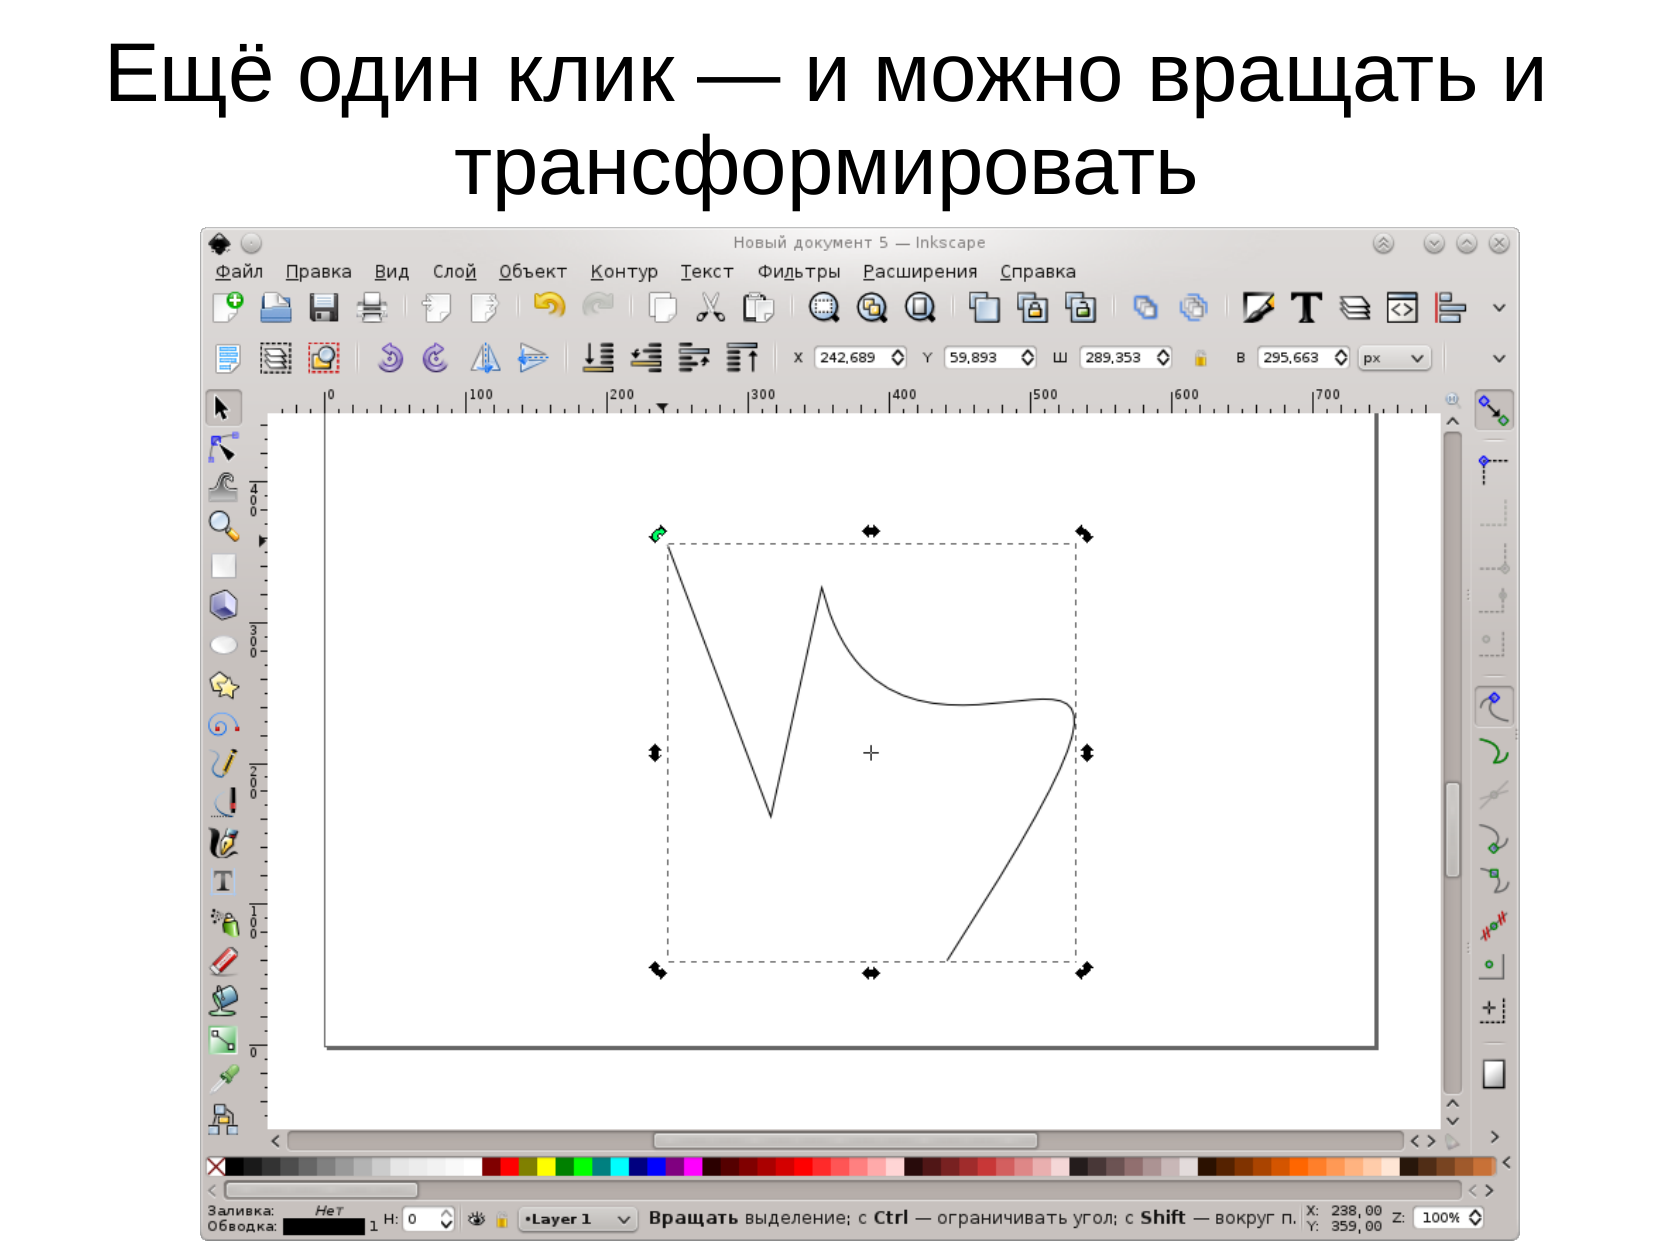

# Ещё один клик — и можно вращать и трансформировать